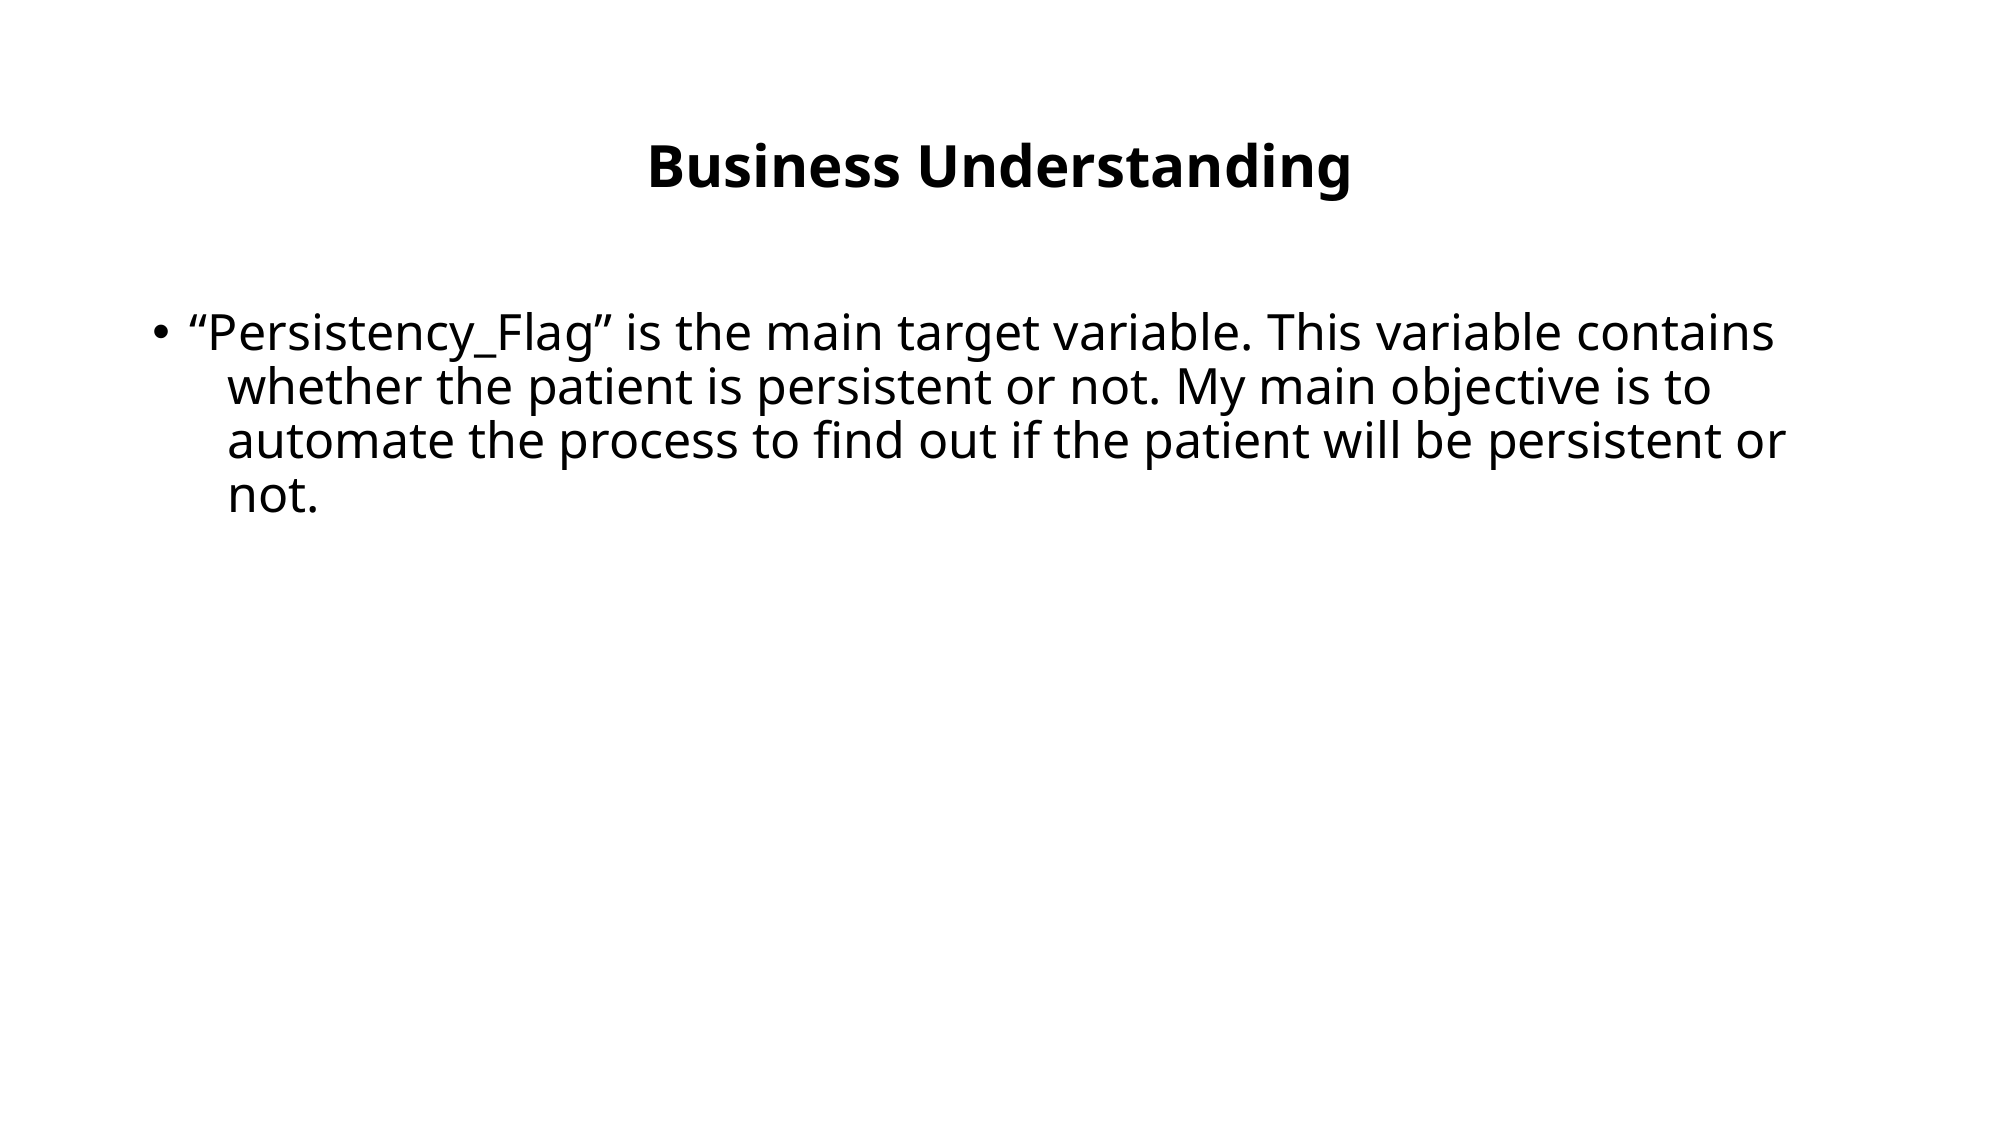

# Business Understanding
“Persistency_Flag” is the main target variable. This variable contains whether the patient is persistent or not. My main objective is to automate the process to find out if the patient will be persistent or not.